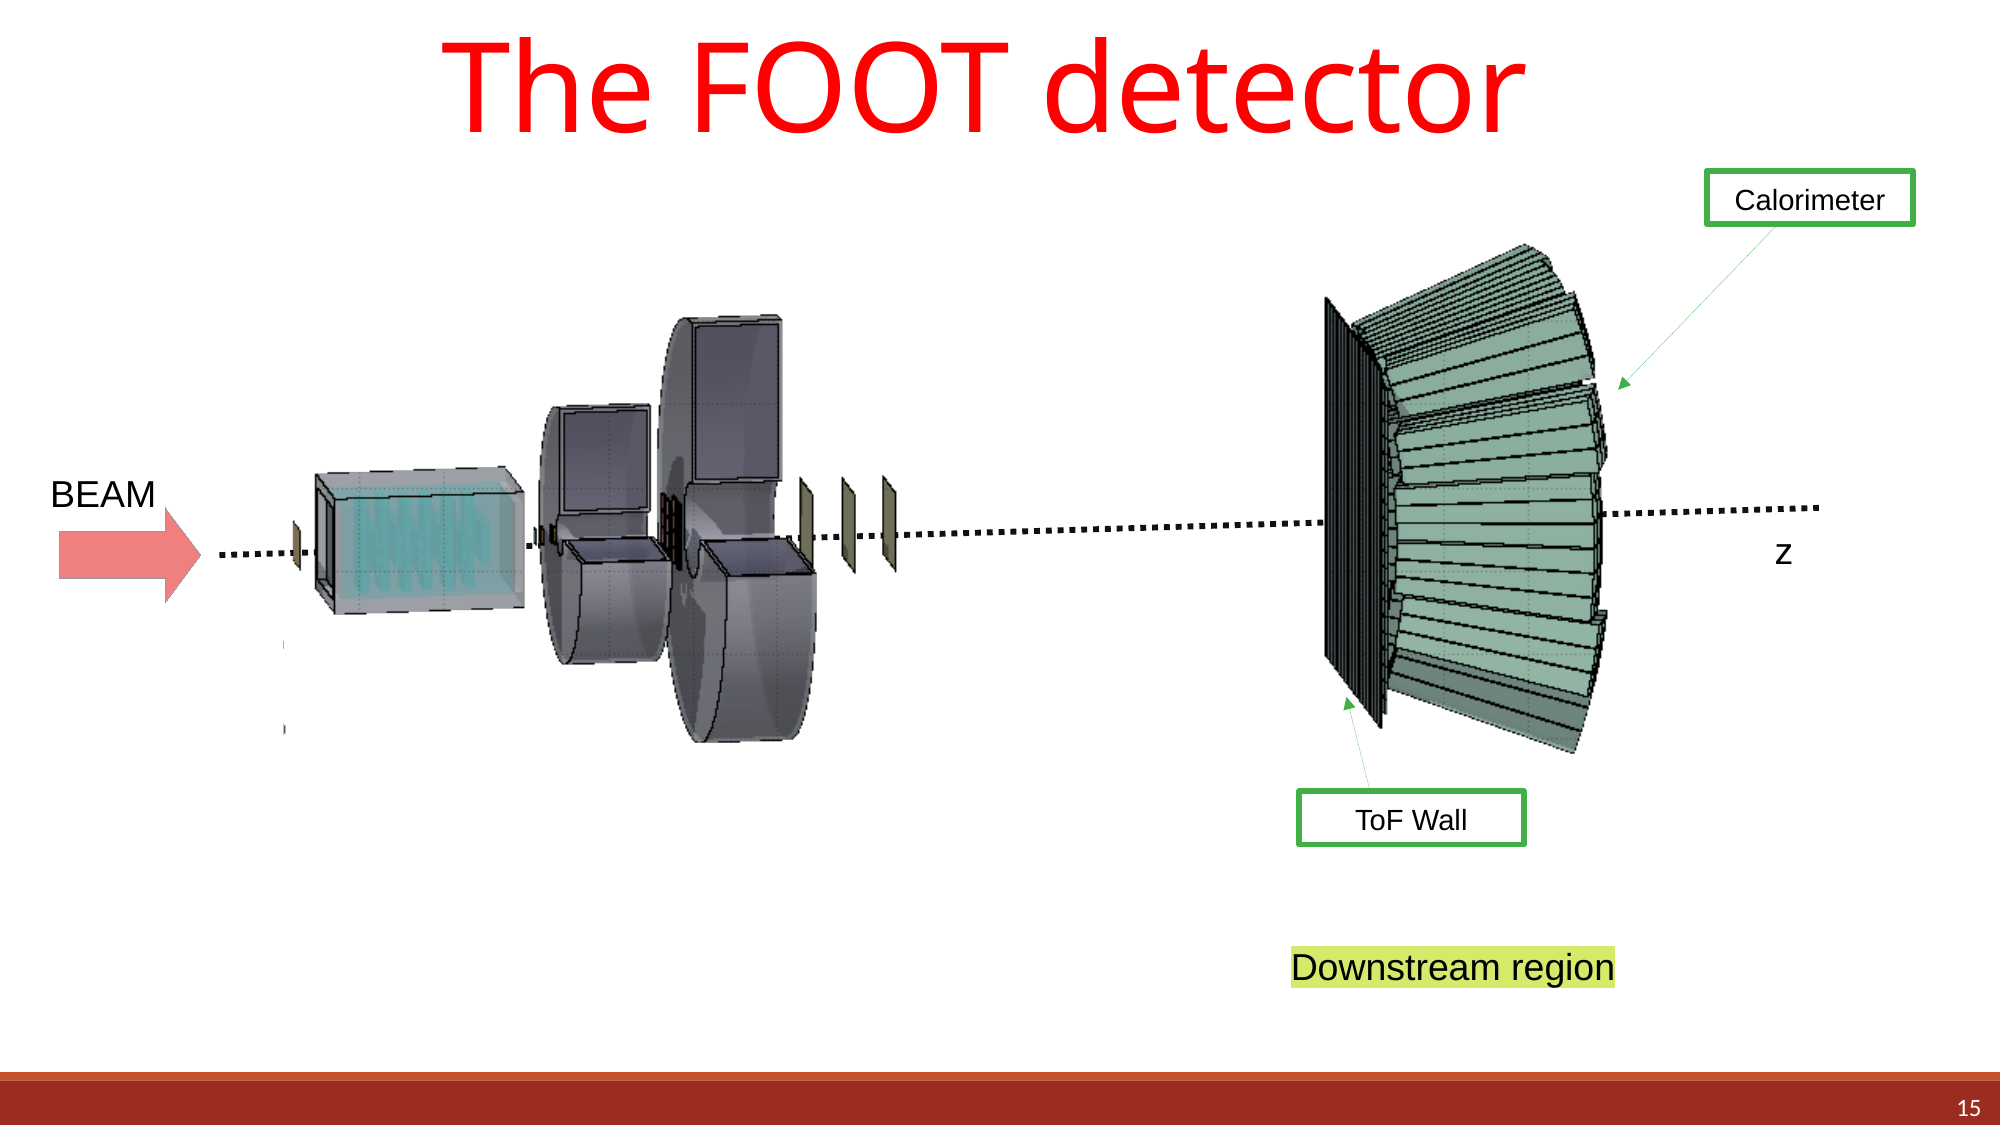

The FOOT detector
Calorimeter
BEAM
z
ToF Wall
Downstream region